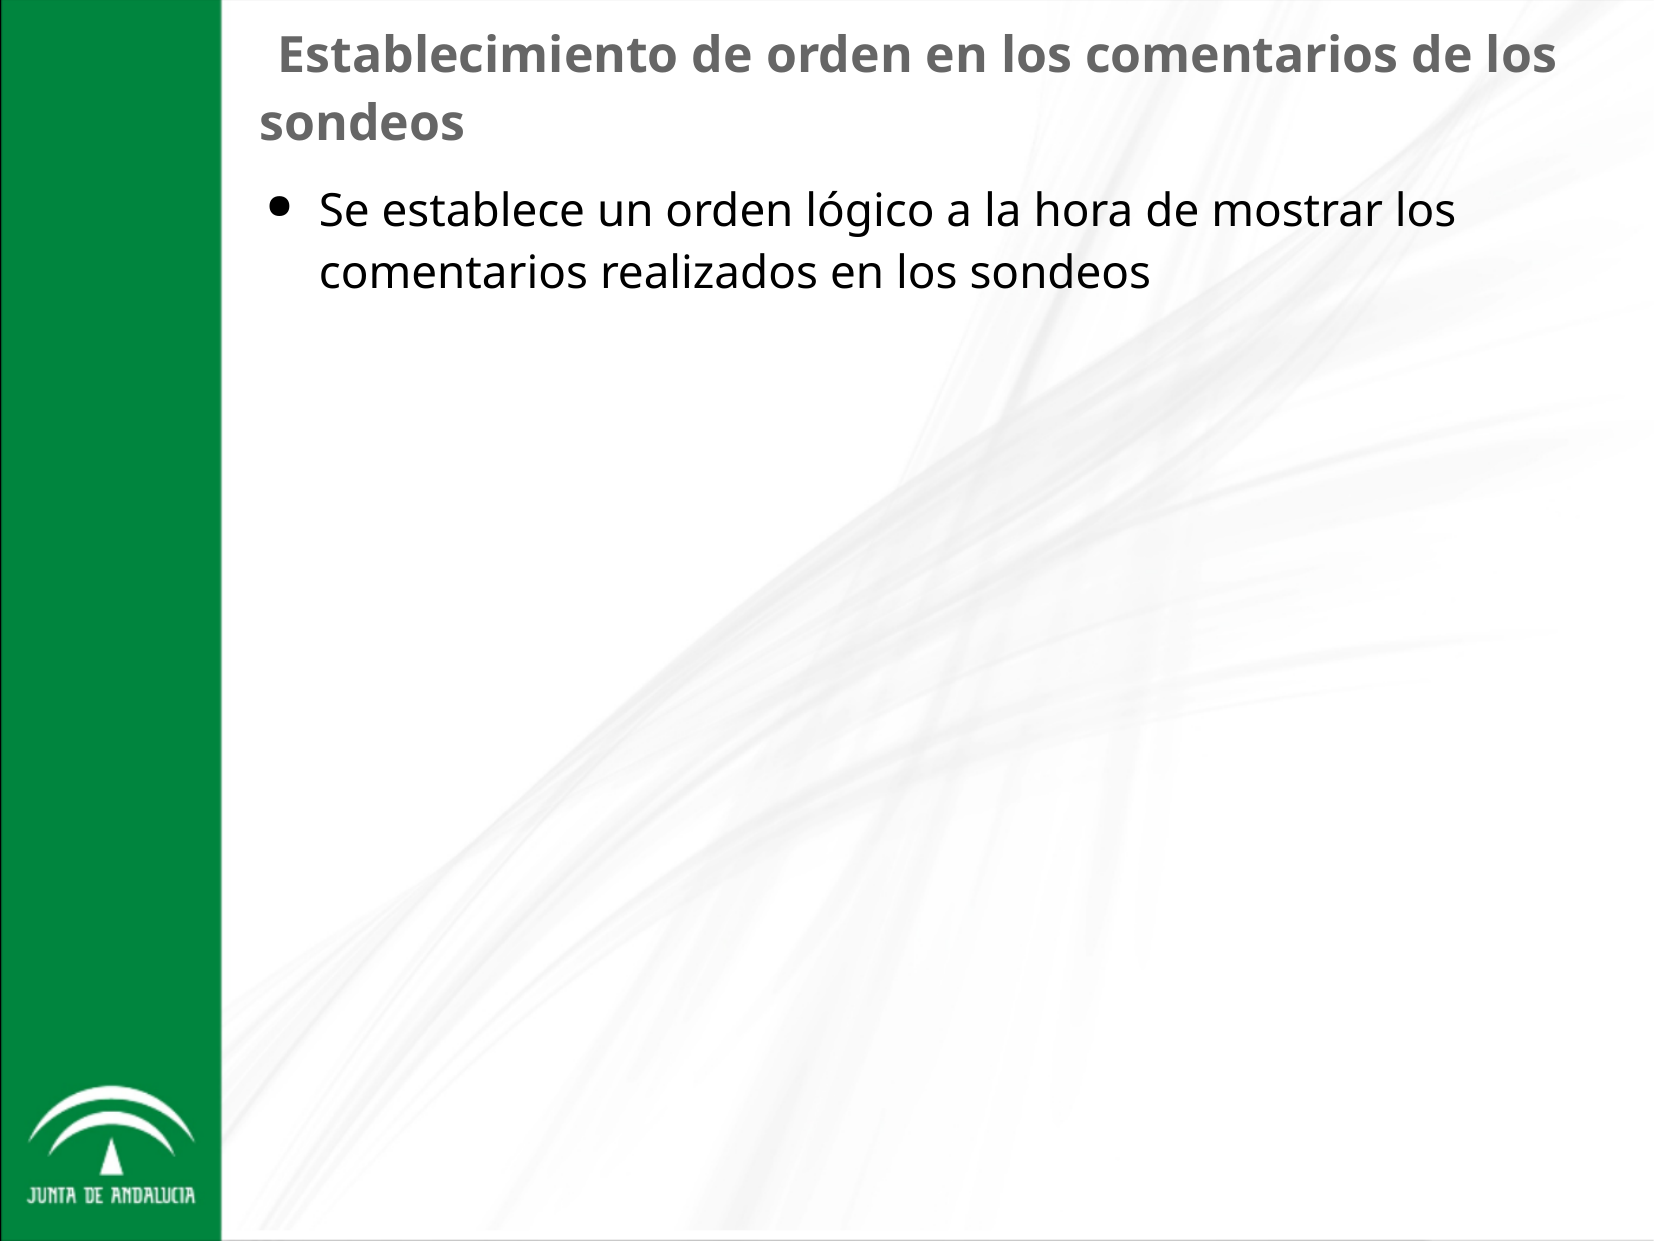

# Establecimiento de orden en los comentarios de los sondeos
Se establece un orden lógico a la hora de mostrar los comentarios realizados en los sondeos